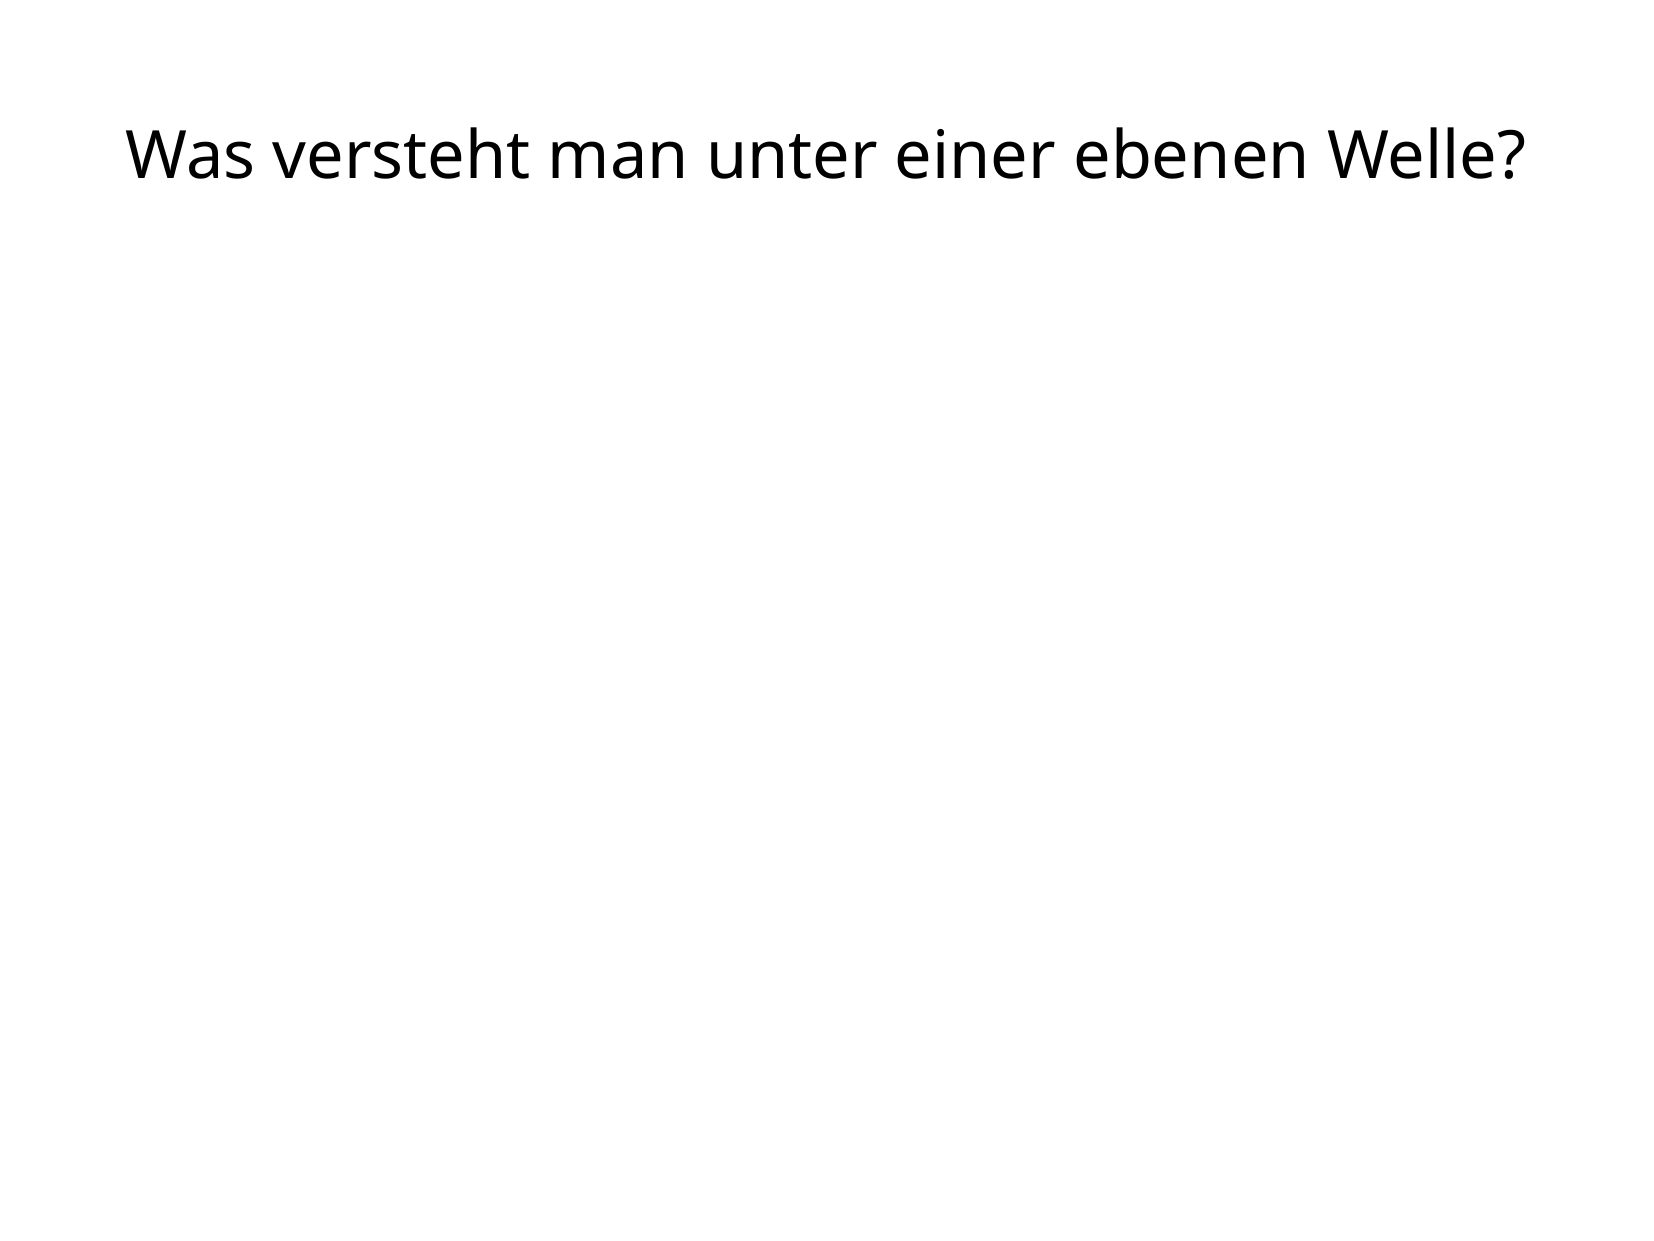

# Was versteht man unter einer ebenen Welle?